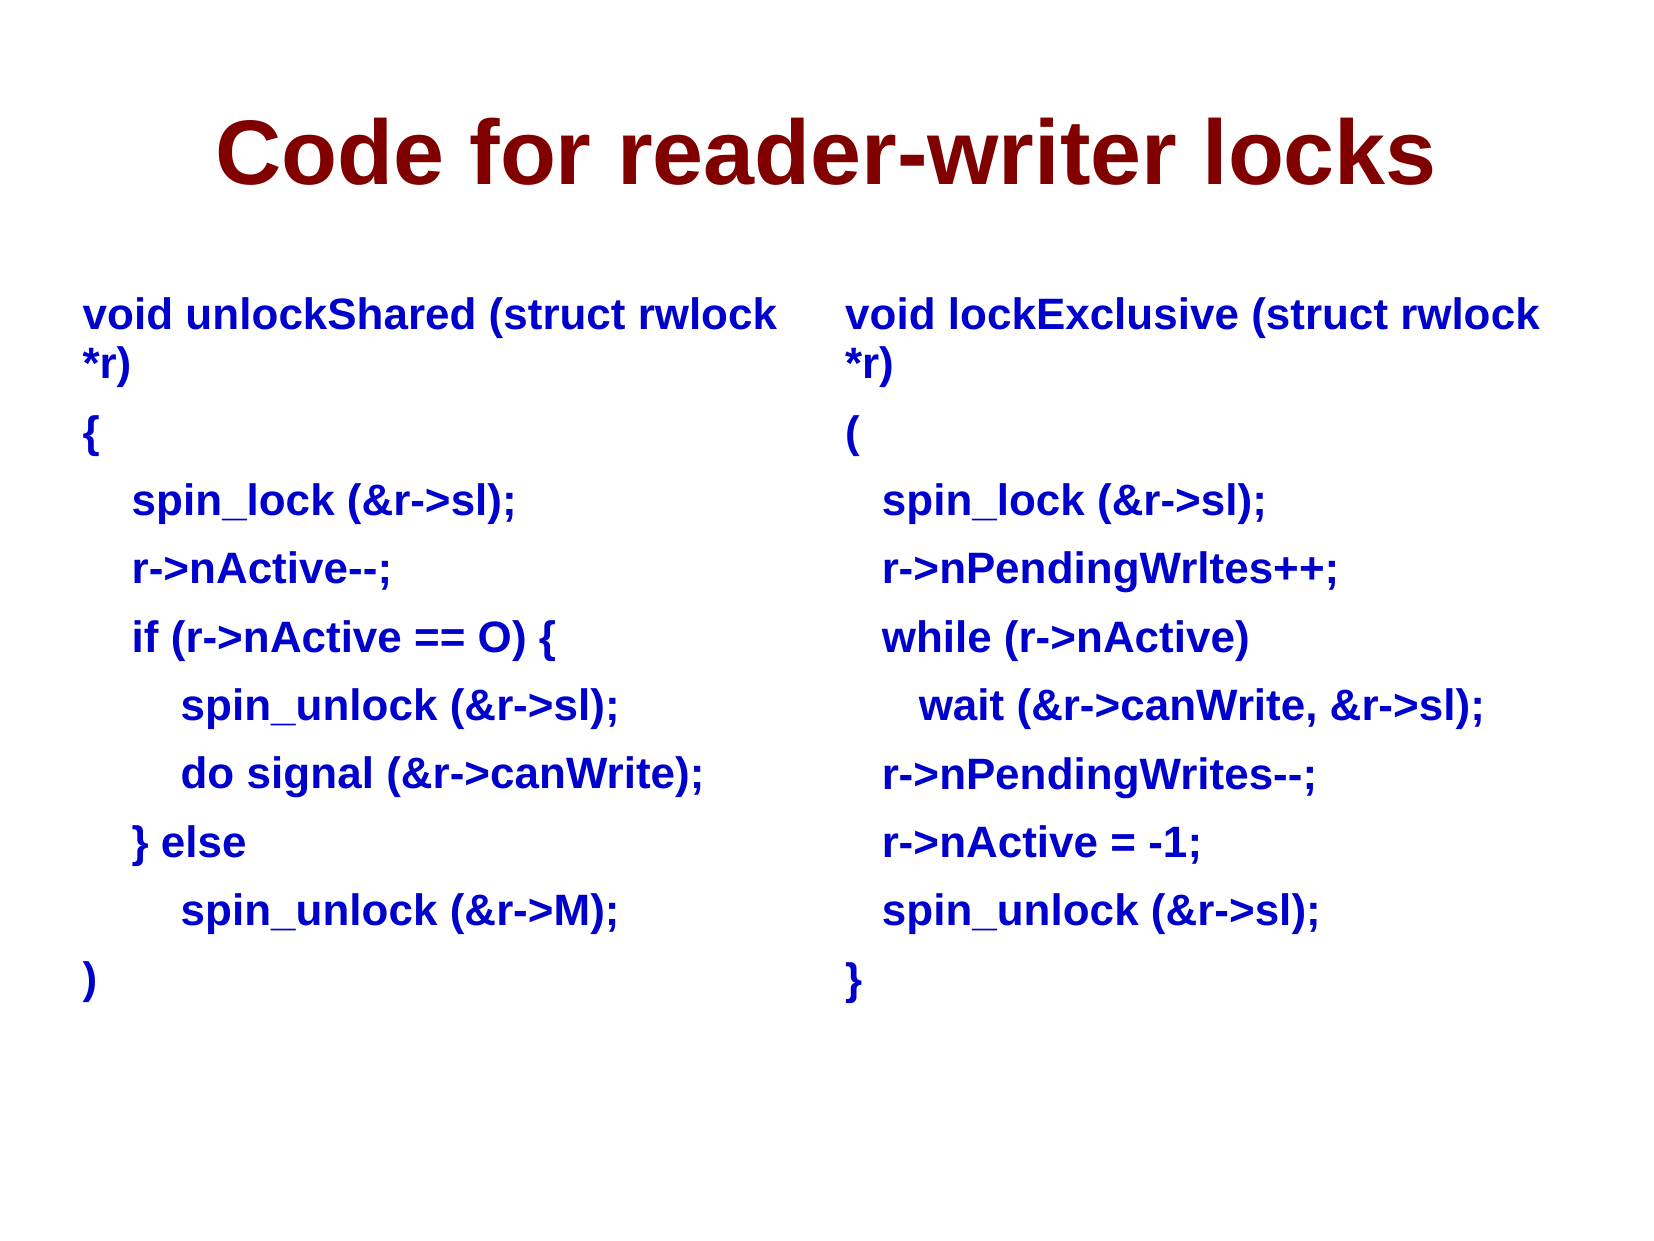

# Code for reader-writer locks
void unlockShared (struct rwlock *r)
{
 spin_lock (&r->sl);
 r->nActive--;
 if (r->nActive == O) {
 spin_unlock (&r->sl);
 do signal (&r->canWrite);
 } else
 spin_unlock (&r->M);
)
void lockExclusive (struct rwlock *r)
(
 spin_lock (&r->sl);
 r->nPendingWrltes++;
 while (r->nActive)
 wait (&r->canWrite, &r->sl);
 r->nPendingWrites--;
 r->nActive = -1;
 spin_unlock (&r->sl);
}